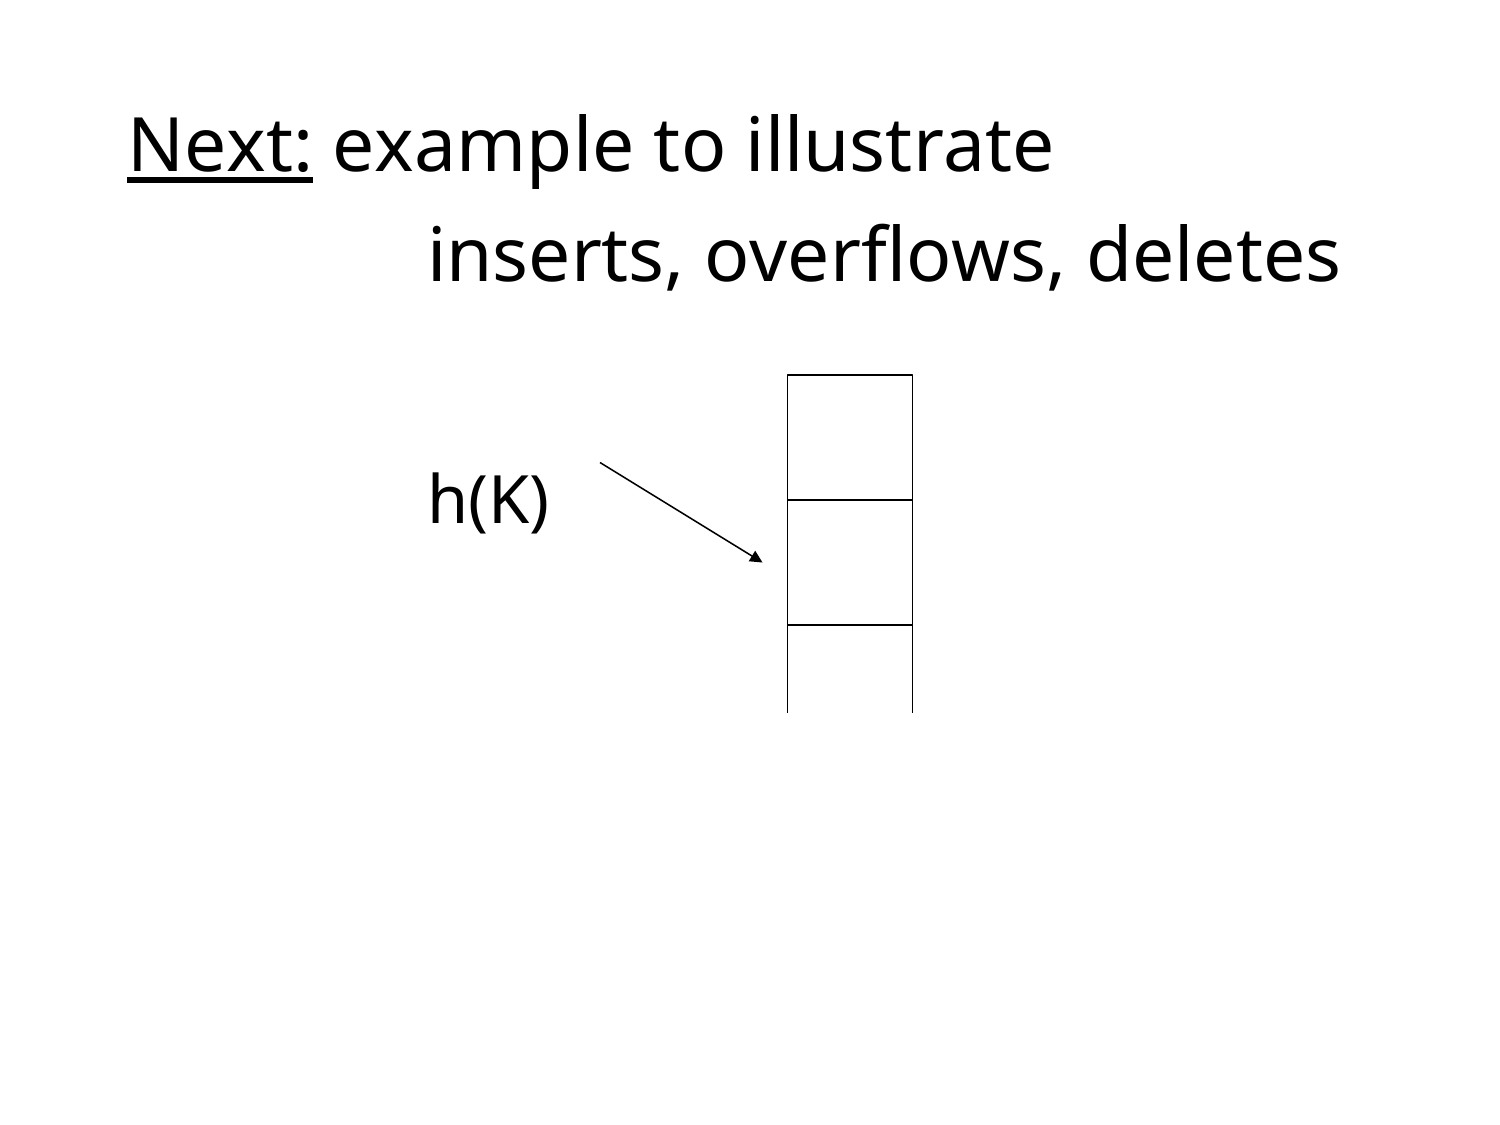

# Next: example to illustrate					inserts, overflows, deletes
			h(K)